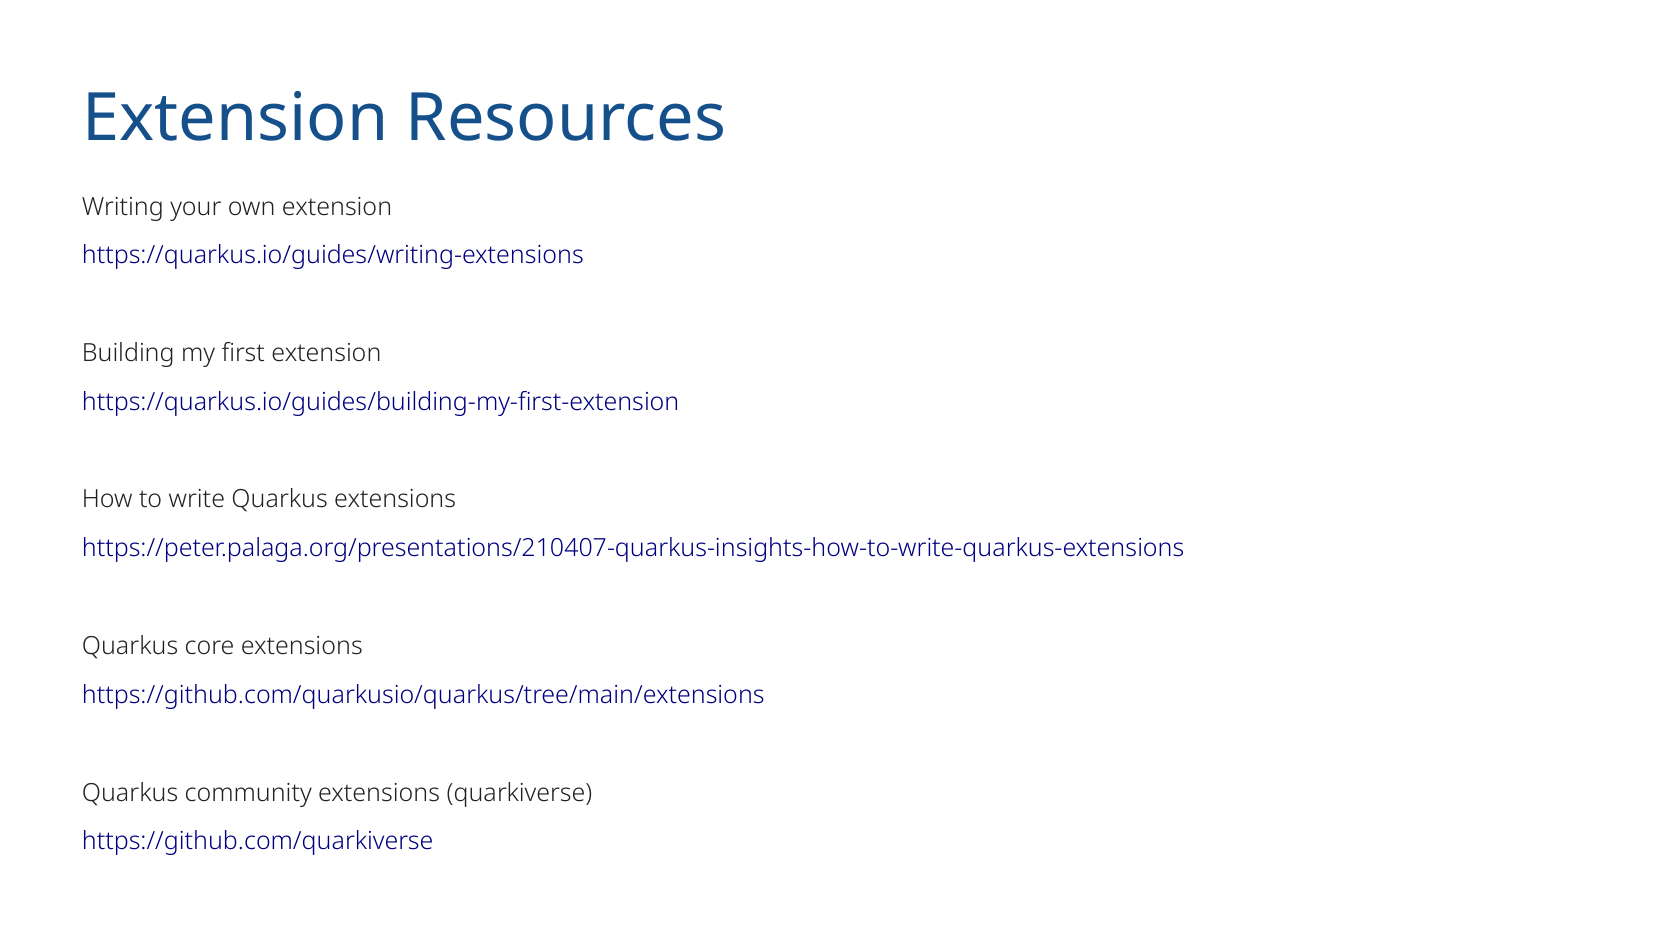

# Extension Resources
Writing your own extension
https://quarkus.io/guides/writing-extensions
Building my first extension
https://quarkus.io/guides/building-my-first-extension
How to write Quarkus extensions
https://peter.palaga.org/presentations/210407-quarkus-insights-how-to-write-quarkus-extensions
Quarkus core extensions
https://github.com/quarkusio/quarkus/tree/main/extensions
Quarkus community extensions (quarkiverse)
https://github.com/quarkiverse